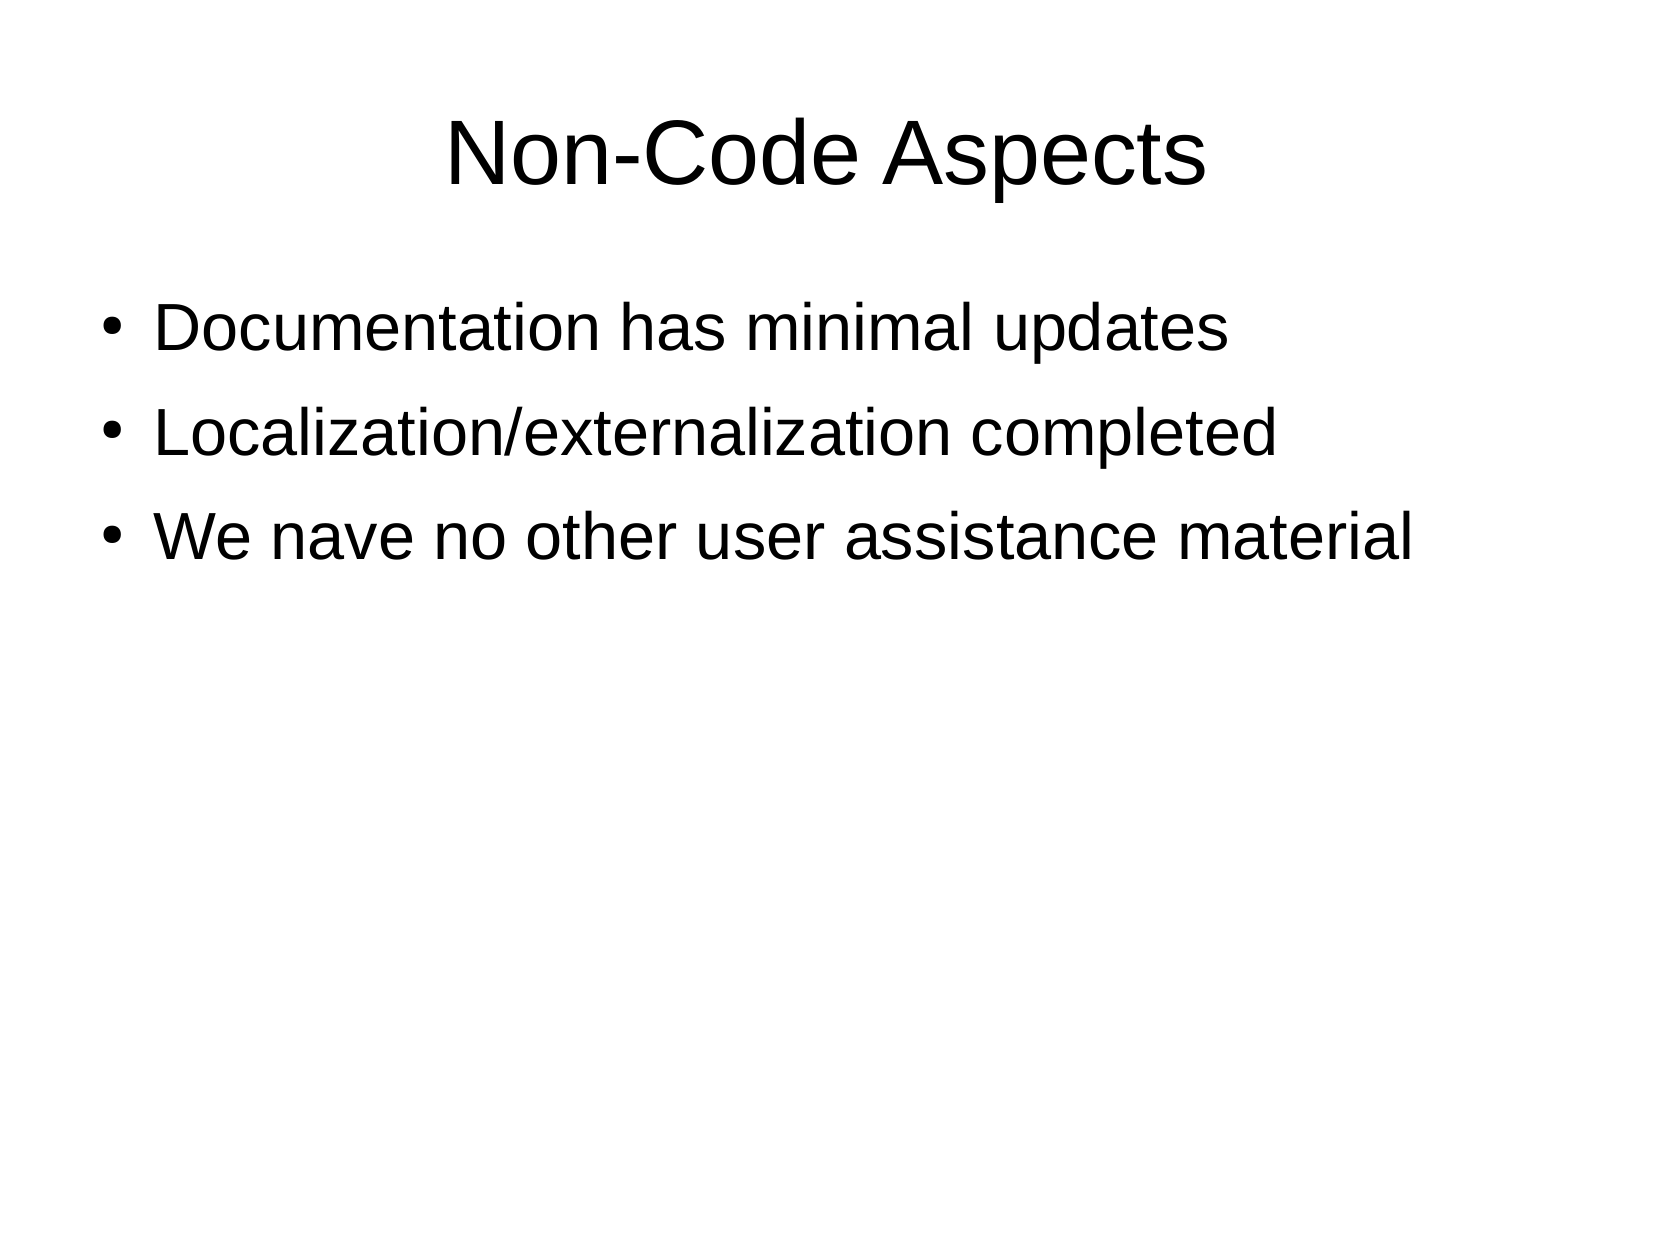

# Non-Code Aspects
Documentation has minimal updates
Localization/externalization completed
We nave no other user assistance material